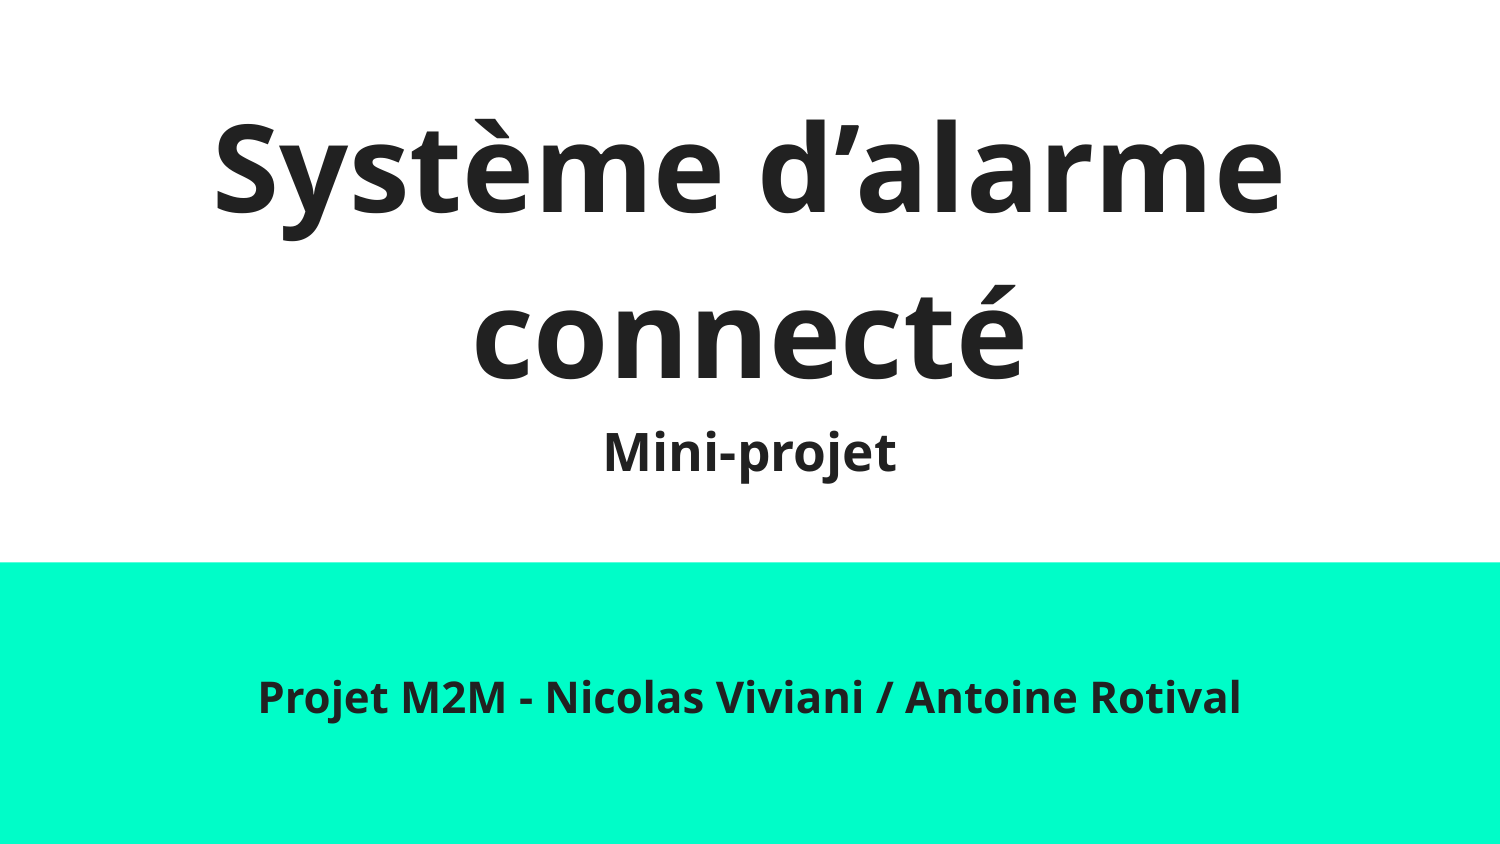

# Système d’alarme connecté Mini-projet
Projet M2M ‑ Nicolas Viviani / Antoine Rotival